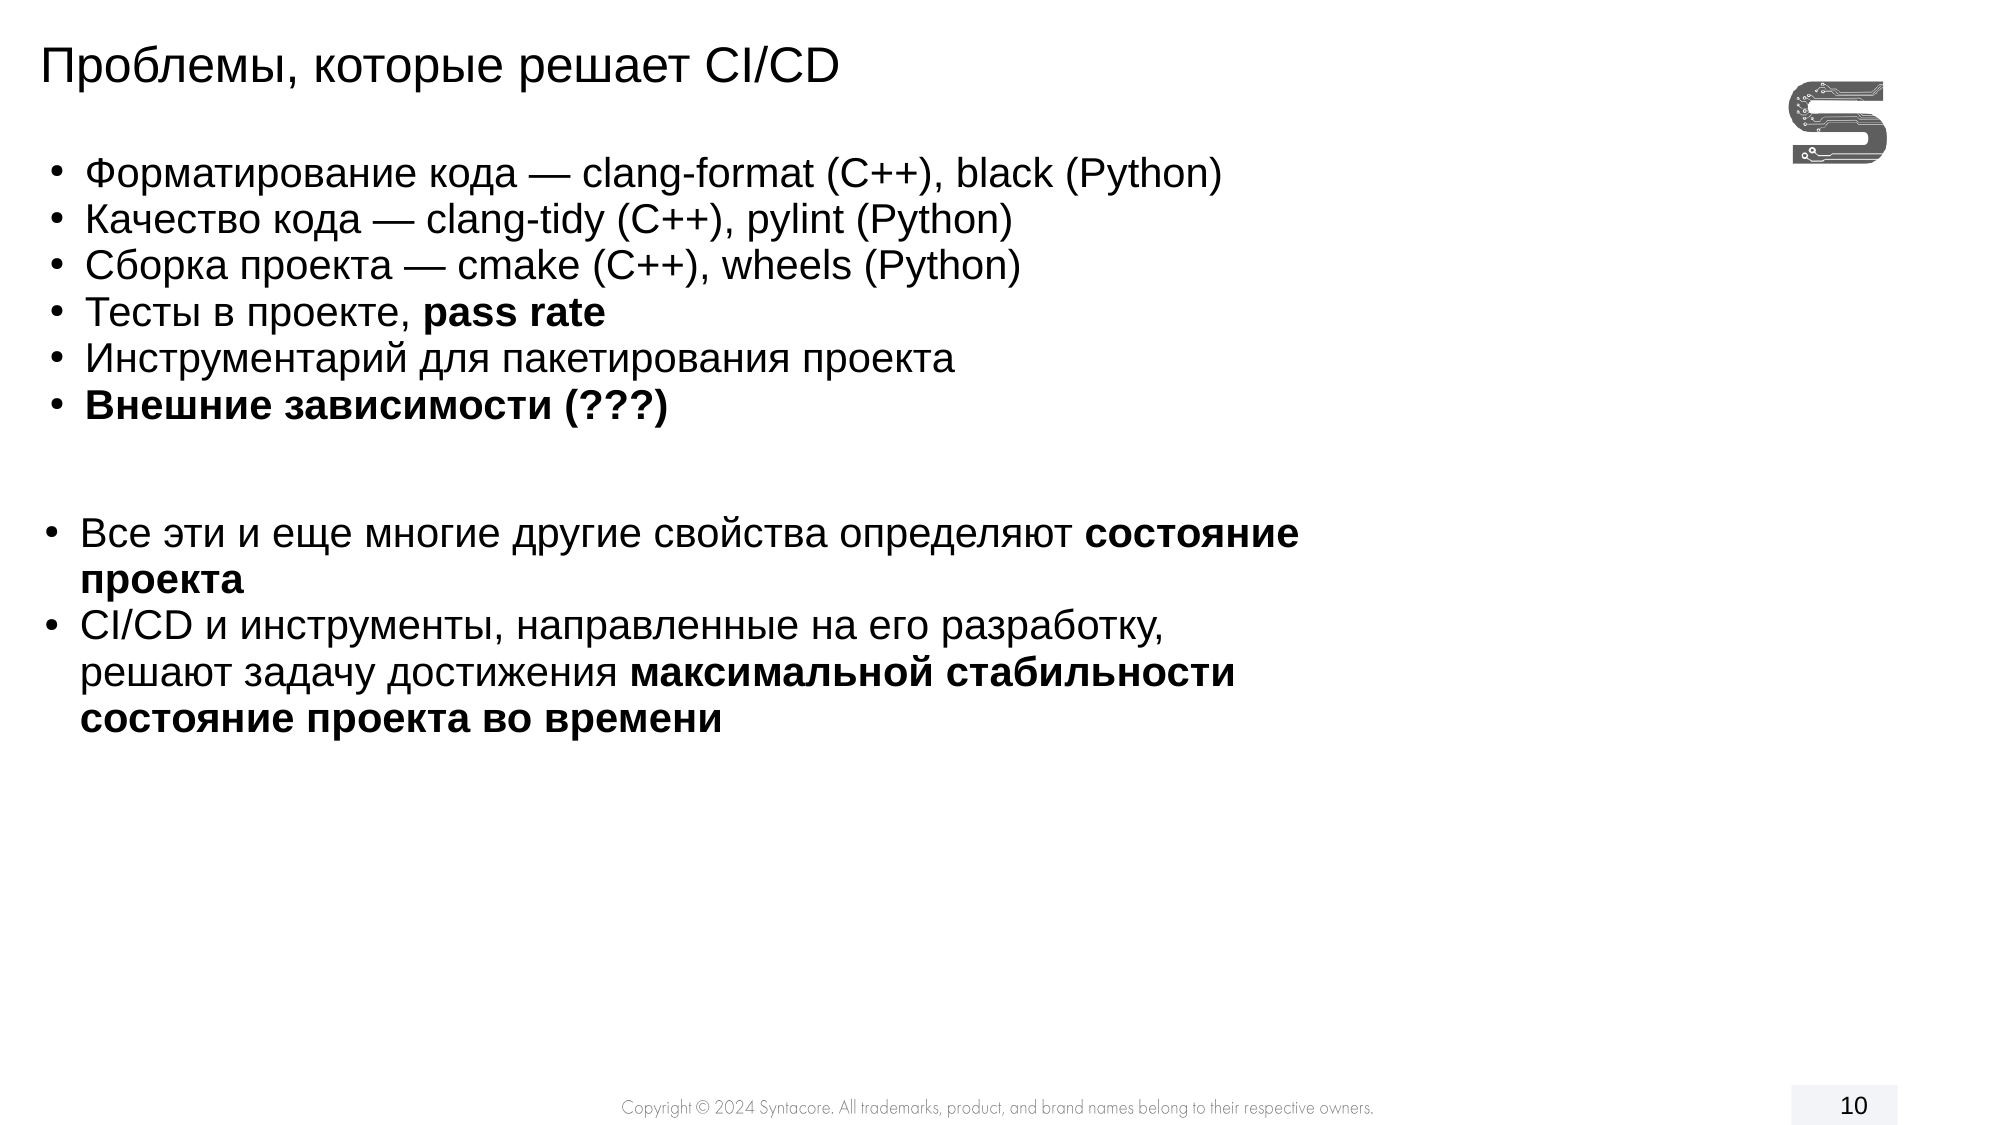

Проблемы, которые решает CI/CD
Форматирование кода — clang-format (C++), black (Python)
Качество кода — clang-tidy (C++), pylint (Python)
Сборка проекта — cmake (C++), wheels (Python)
Тесты в проекте, pass rate
Инструментарий для пакетирования проекта
Внешние зависимости (???)
Все эти и еще многие другие свойства определяют состояние проекта
CI/CD и инструменты, направленные на его разработку, решают задачу достижения максимальной стабильности состояние проекта во времени